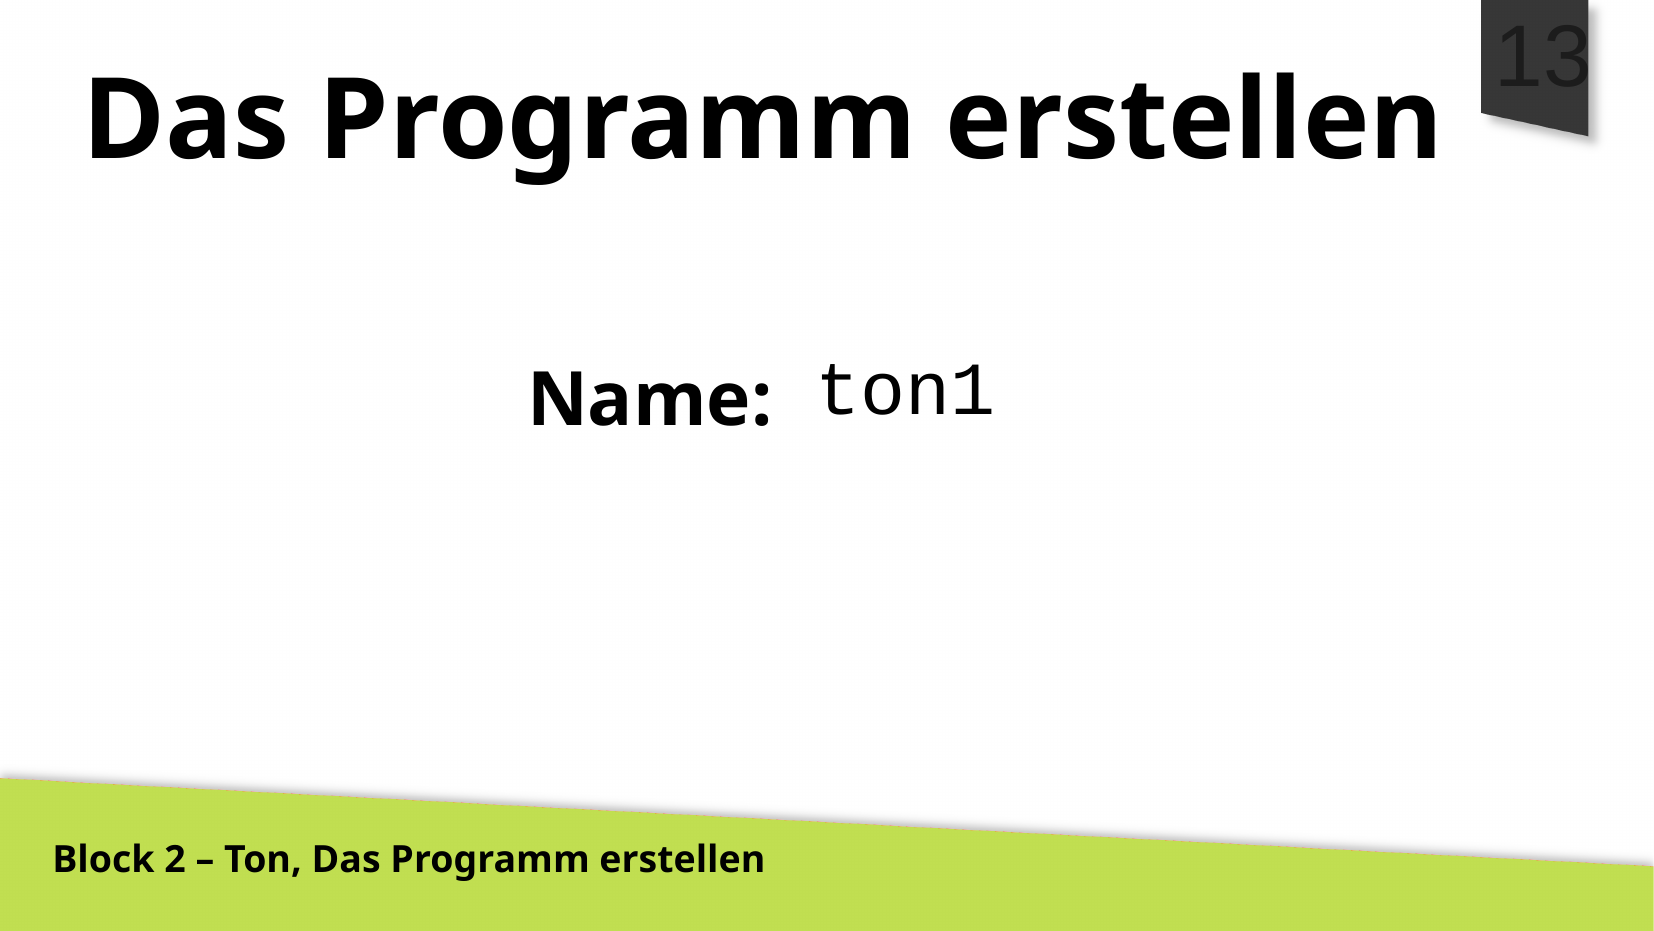

# Das Programm erstellen
Name:
ton1
Block 2 – Ton, Das Programm erstellen